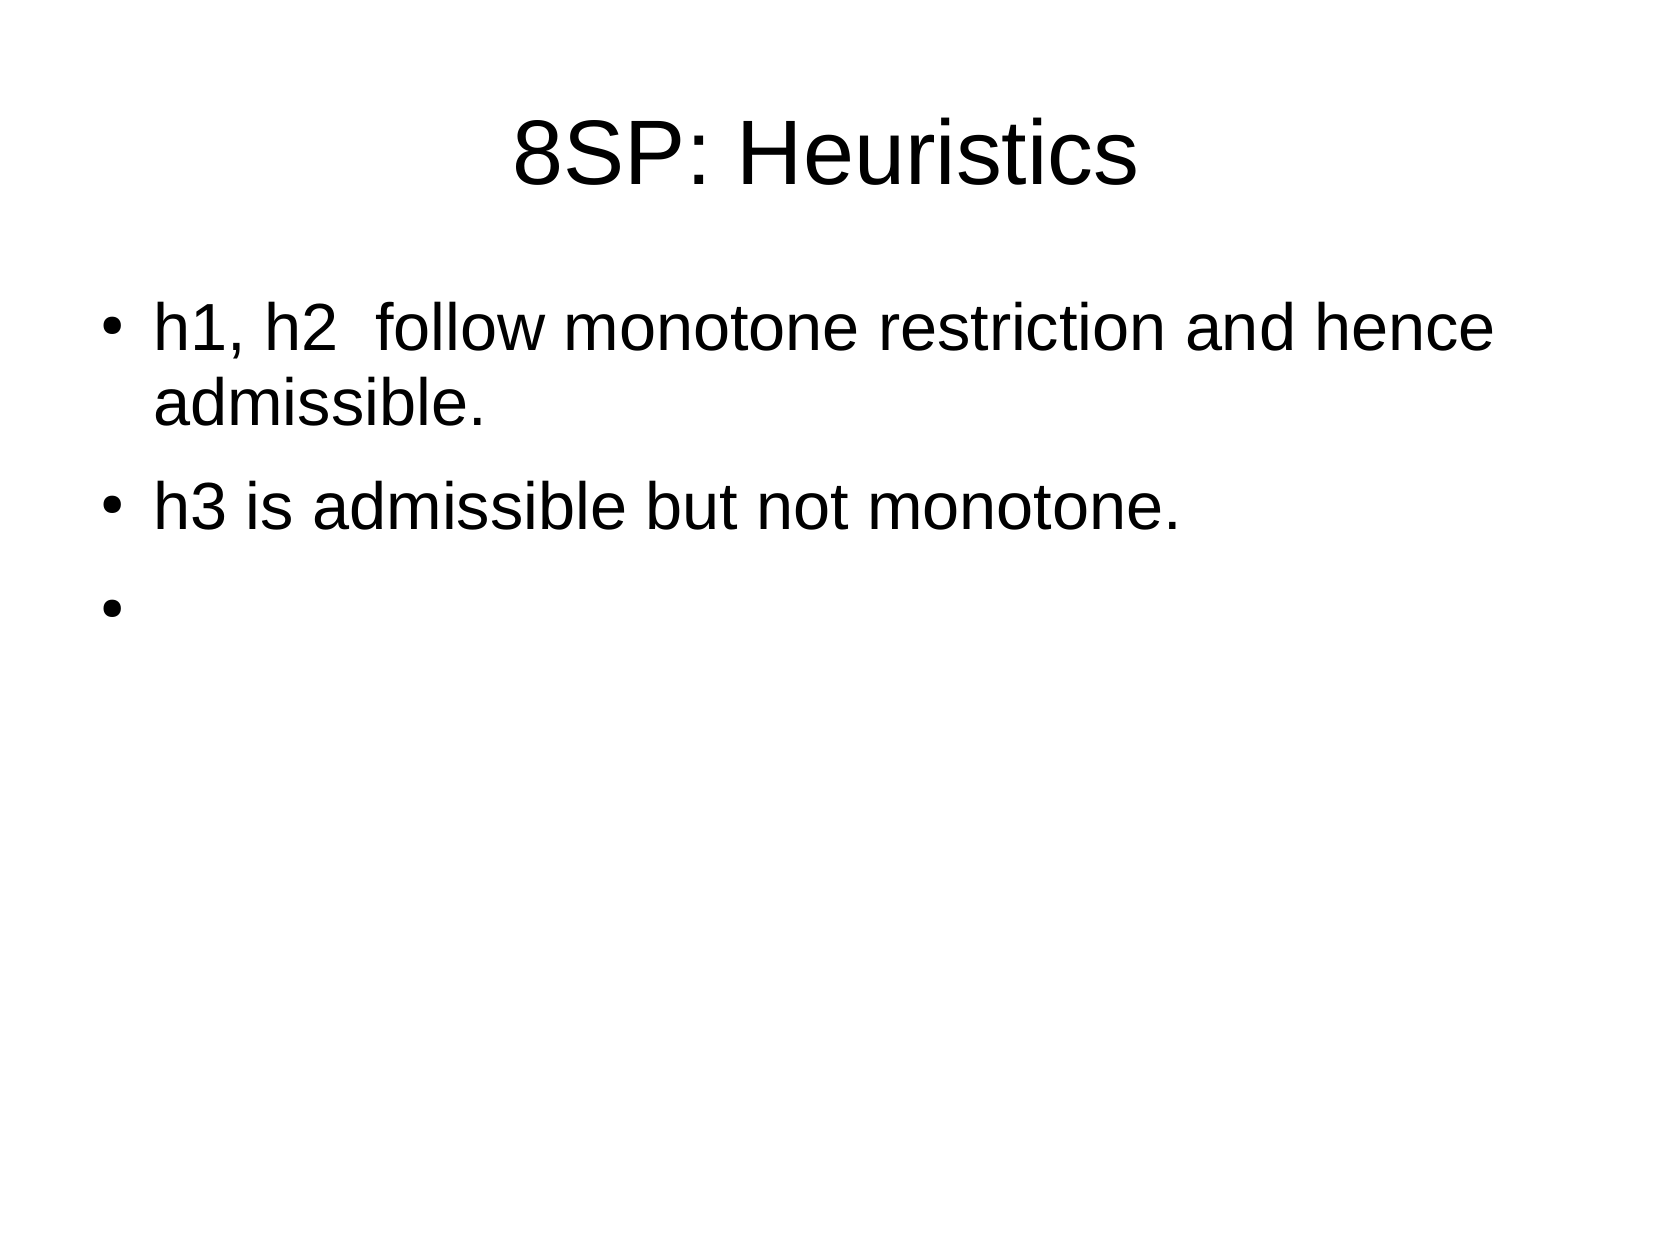

# 8SP: Heuristics
h1, h2 follow monotone restriction and hence admissible.
h3 is admissible but not monotone.